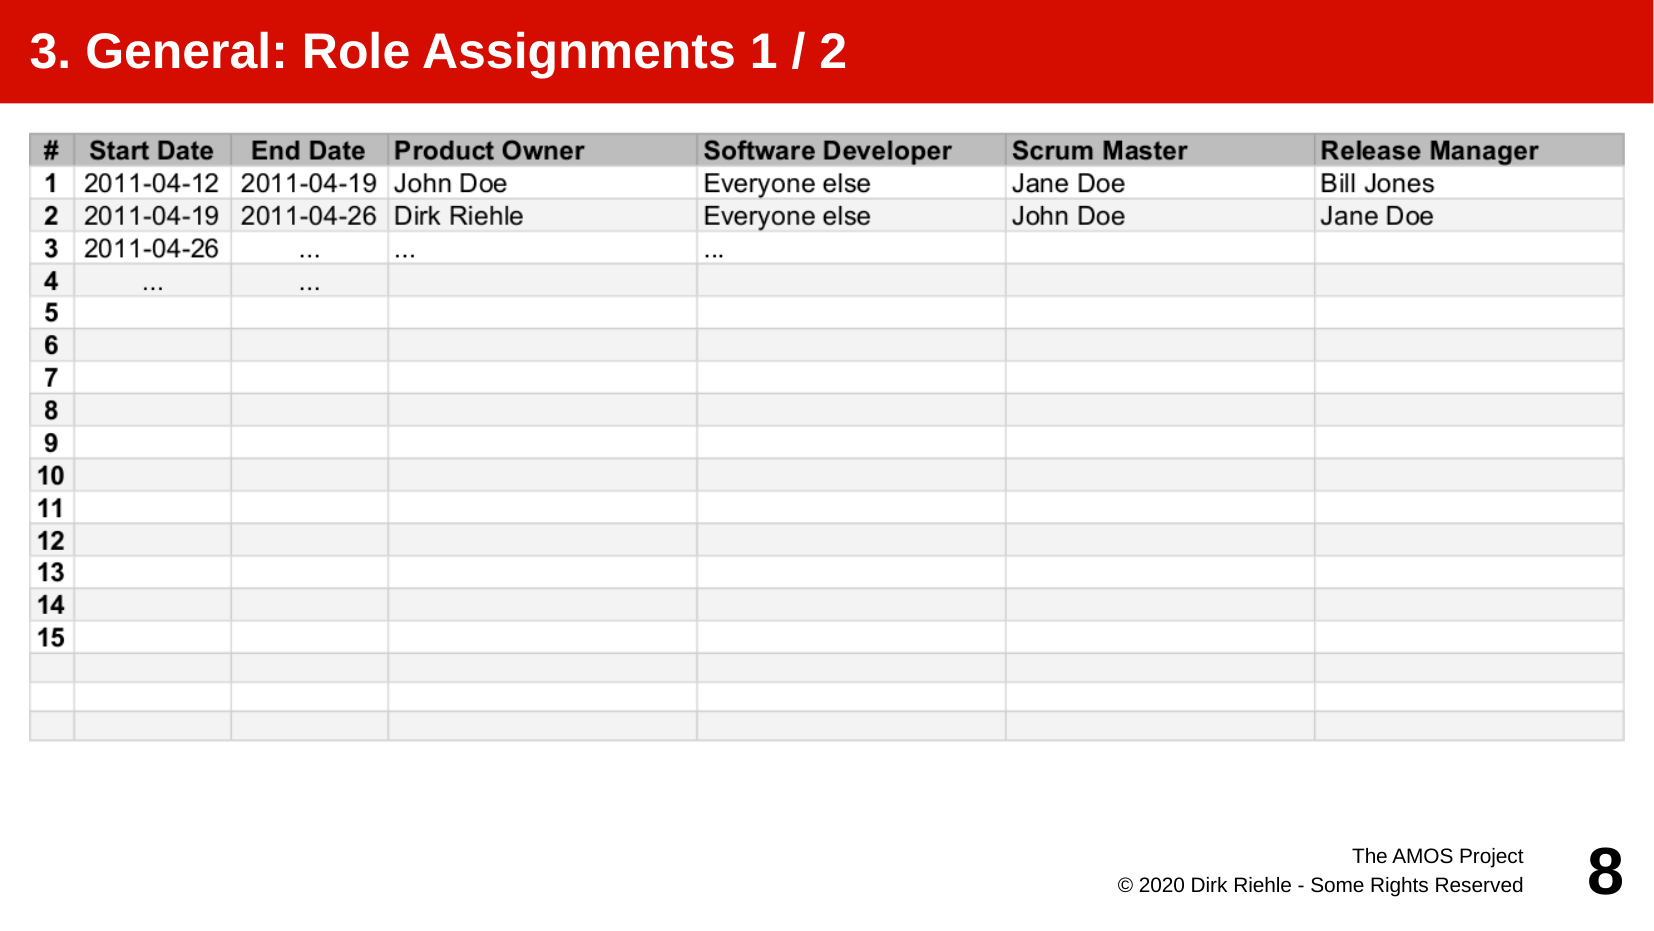

# 3. General: Role Assignments 1 / 2
The AMOS Project
8
© 2020 Dirk Riehle - Some Rights Reserved